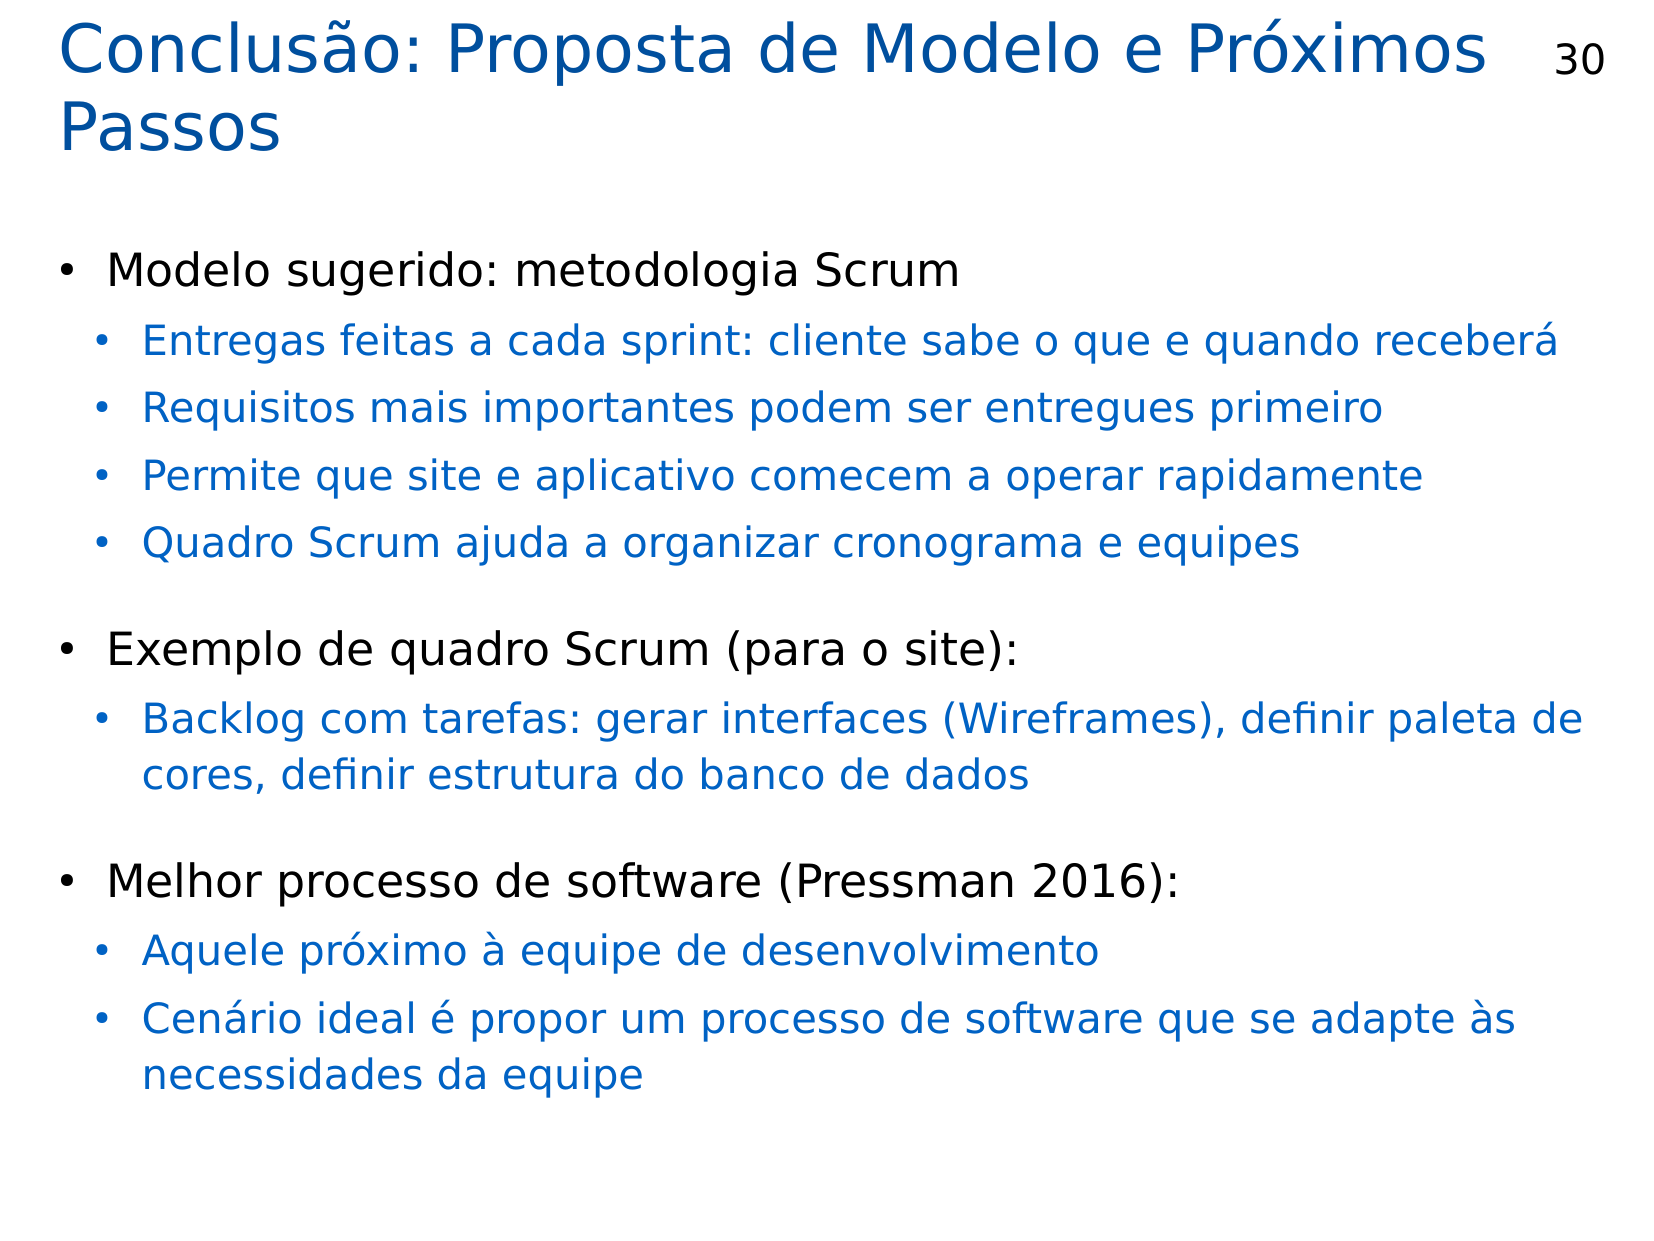

# Conclusão: Proposta de Modelo e Próximos Passos
30
Modelo sugerido: metodologia Scrum
Entregas feitas a cada sprint: cliente sabe o que e quando receberá
Requisitos mais importantes podem ser entregues primeiro
Permite que site e aplicativo comecem a operar rapidamente
Quadro Scrum ajuda a organizar cronograma e equipes
Exemplo de quadro Scrum (para o site):
Backlog com tarefas: gerar interfaces (Wireframes), definir paleta de cores, definir estrutura do banco de dados
Melhor processo de software (Pressman 2016):
Aquele próximo à equipe de desenvolvimento
Cenário ideal é propor um processo de software que se adapte às necessidades da equipe